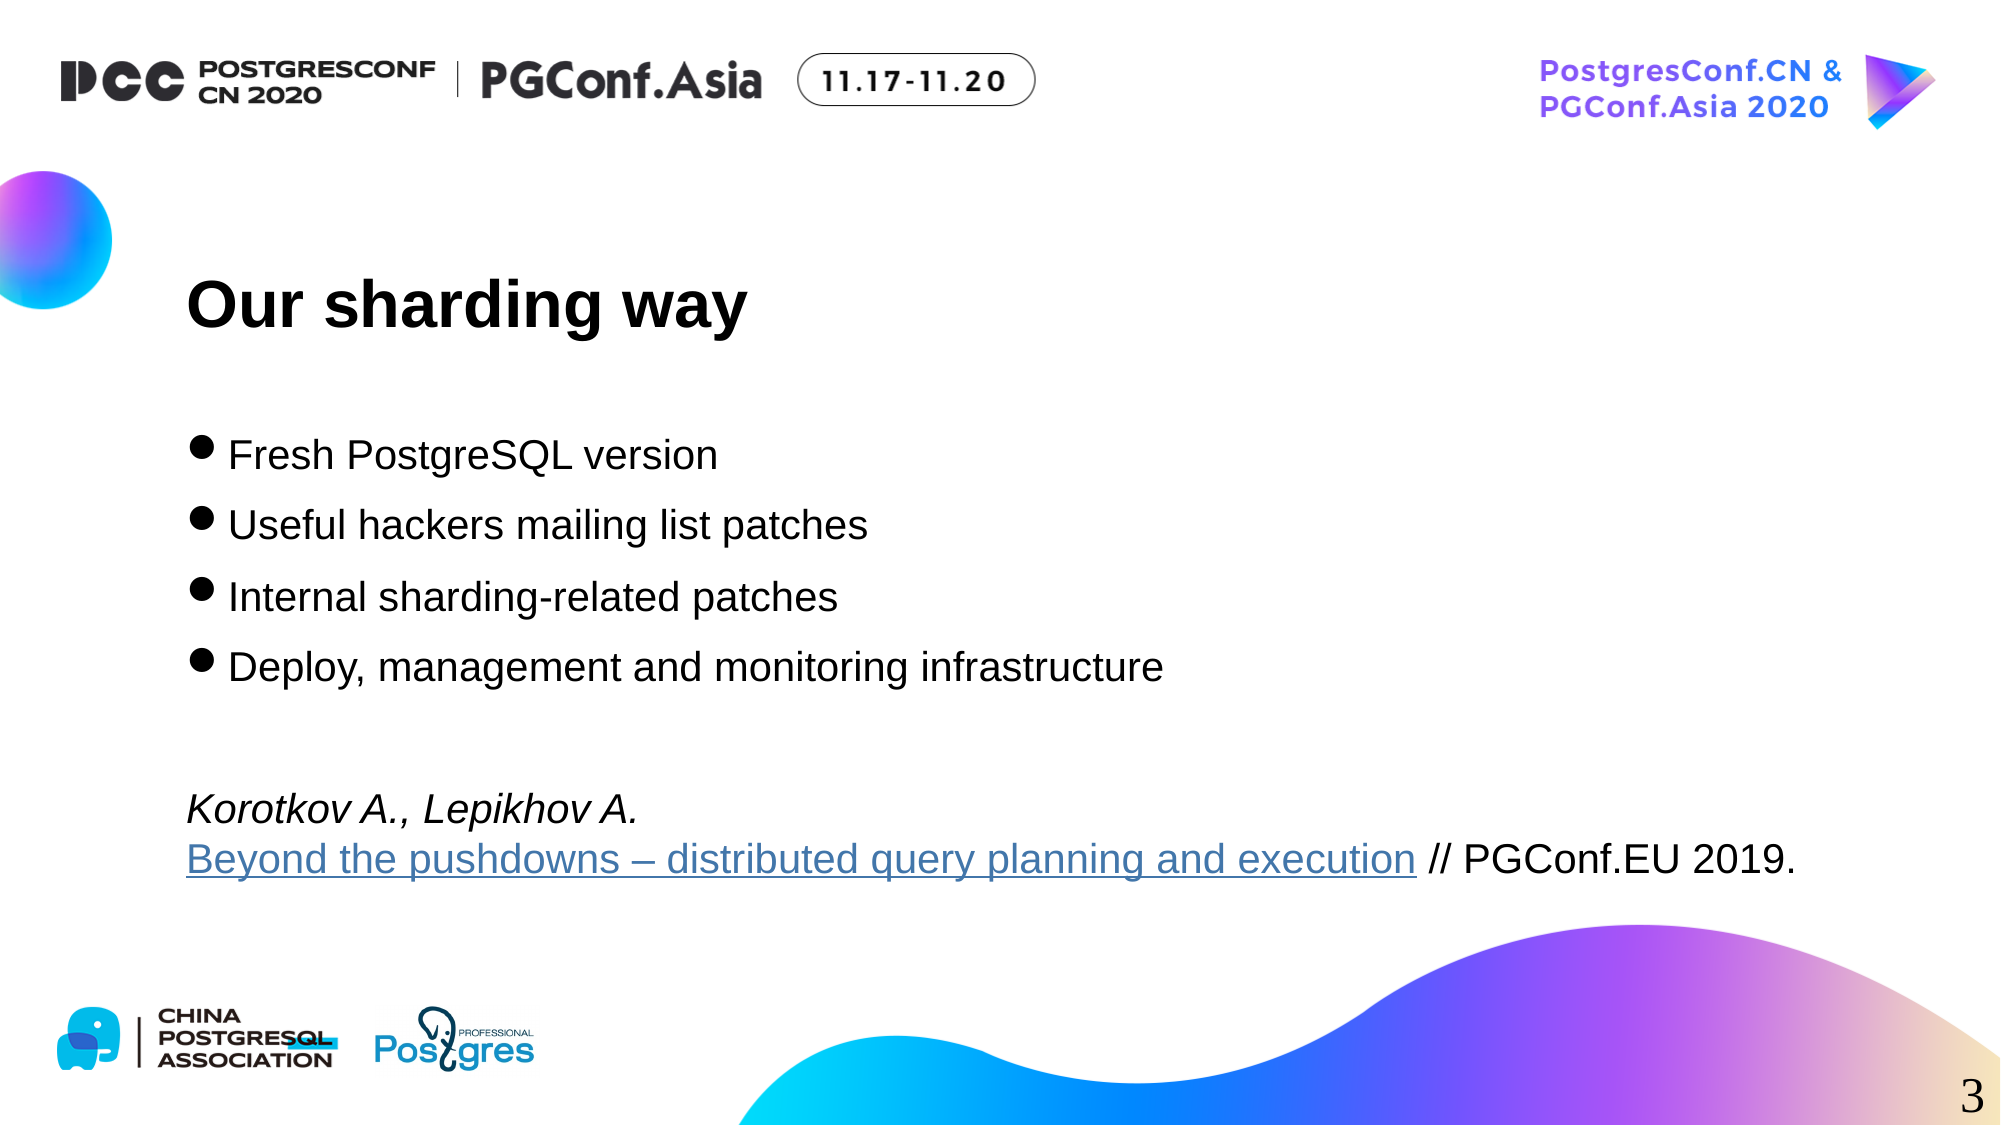

Our sharding way
Fresh PostgreSQL version
Useful hackers mailing list patches
Internal sharding-related patches
Deploy, management and monitoring infrastructure
Korotkov A., Lepikhov A. Beyond the pushdowns – distributed query planning and execution // PGConf.EU 2019.
3